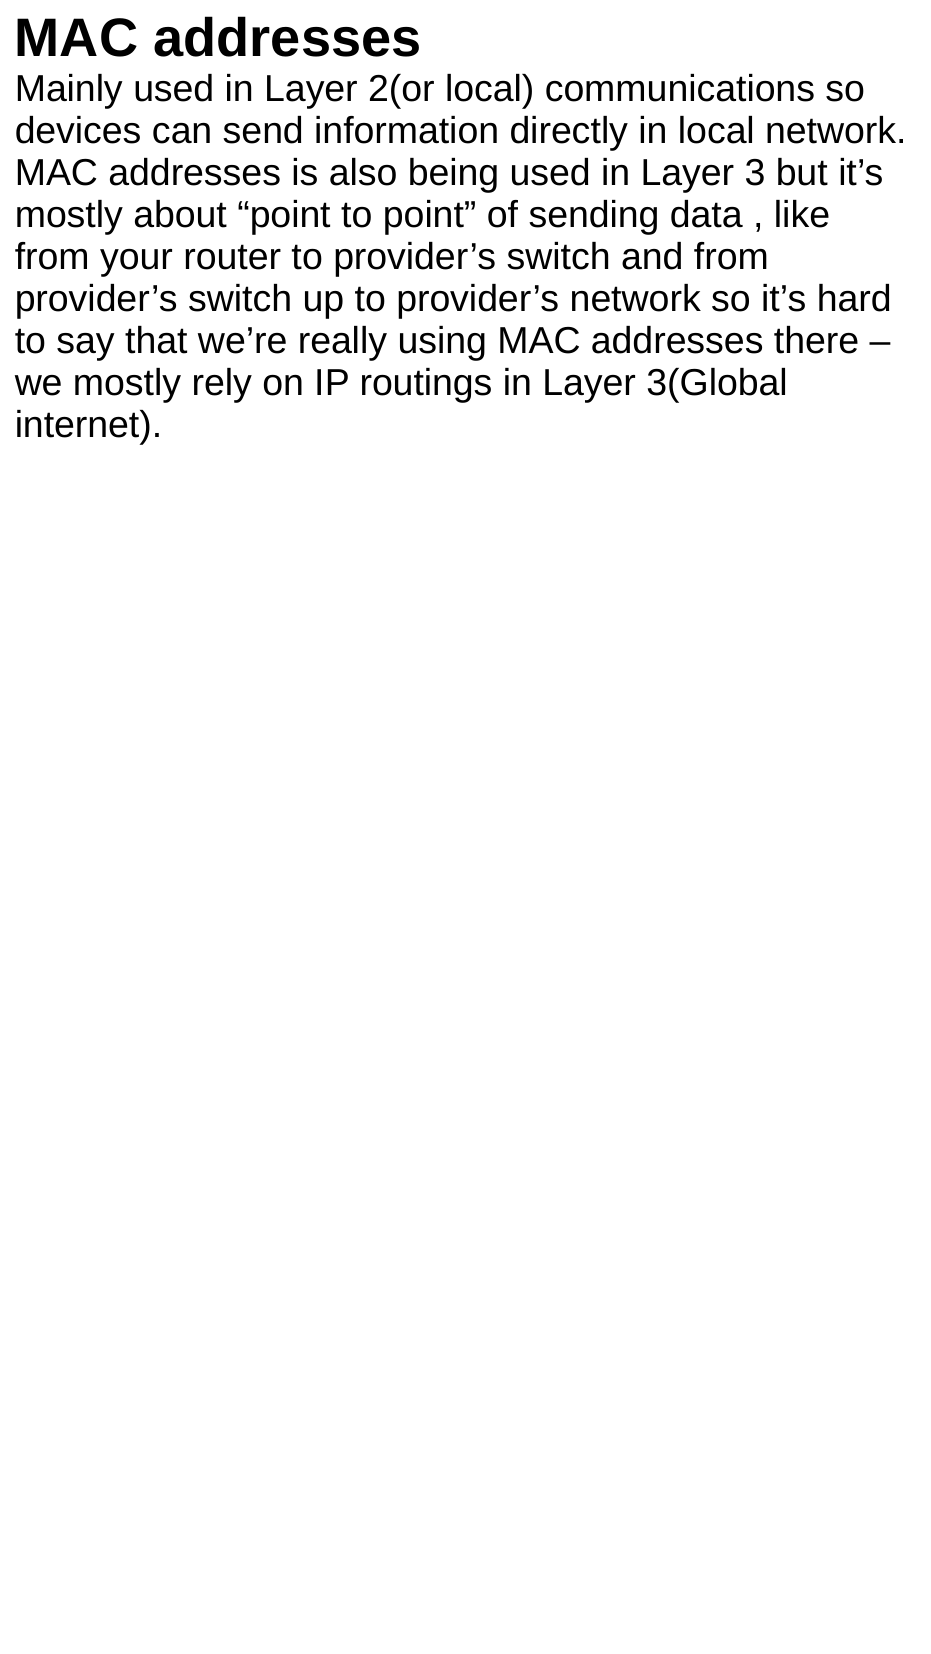

MAC addresses
Mainly used in Layer 2(or local) communications so devices can send information directly in local network. MAC addresses is also being used in Layer 3 but it’s mostly about “point to point” of sending data , like from your router to provider’s switch and from provider’s switch up to provider’s network so it’s hard to say that we’re really using MAC addresses there – we mostly rely on IP routings in Layer 3(Global internet).